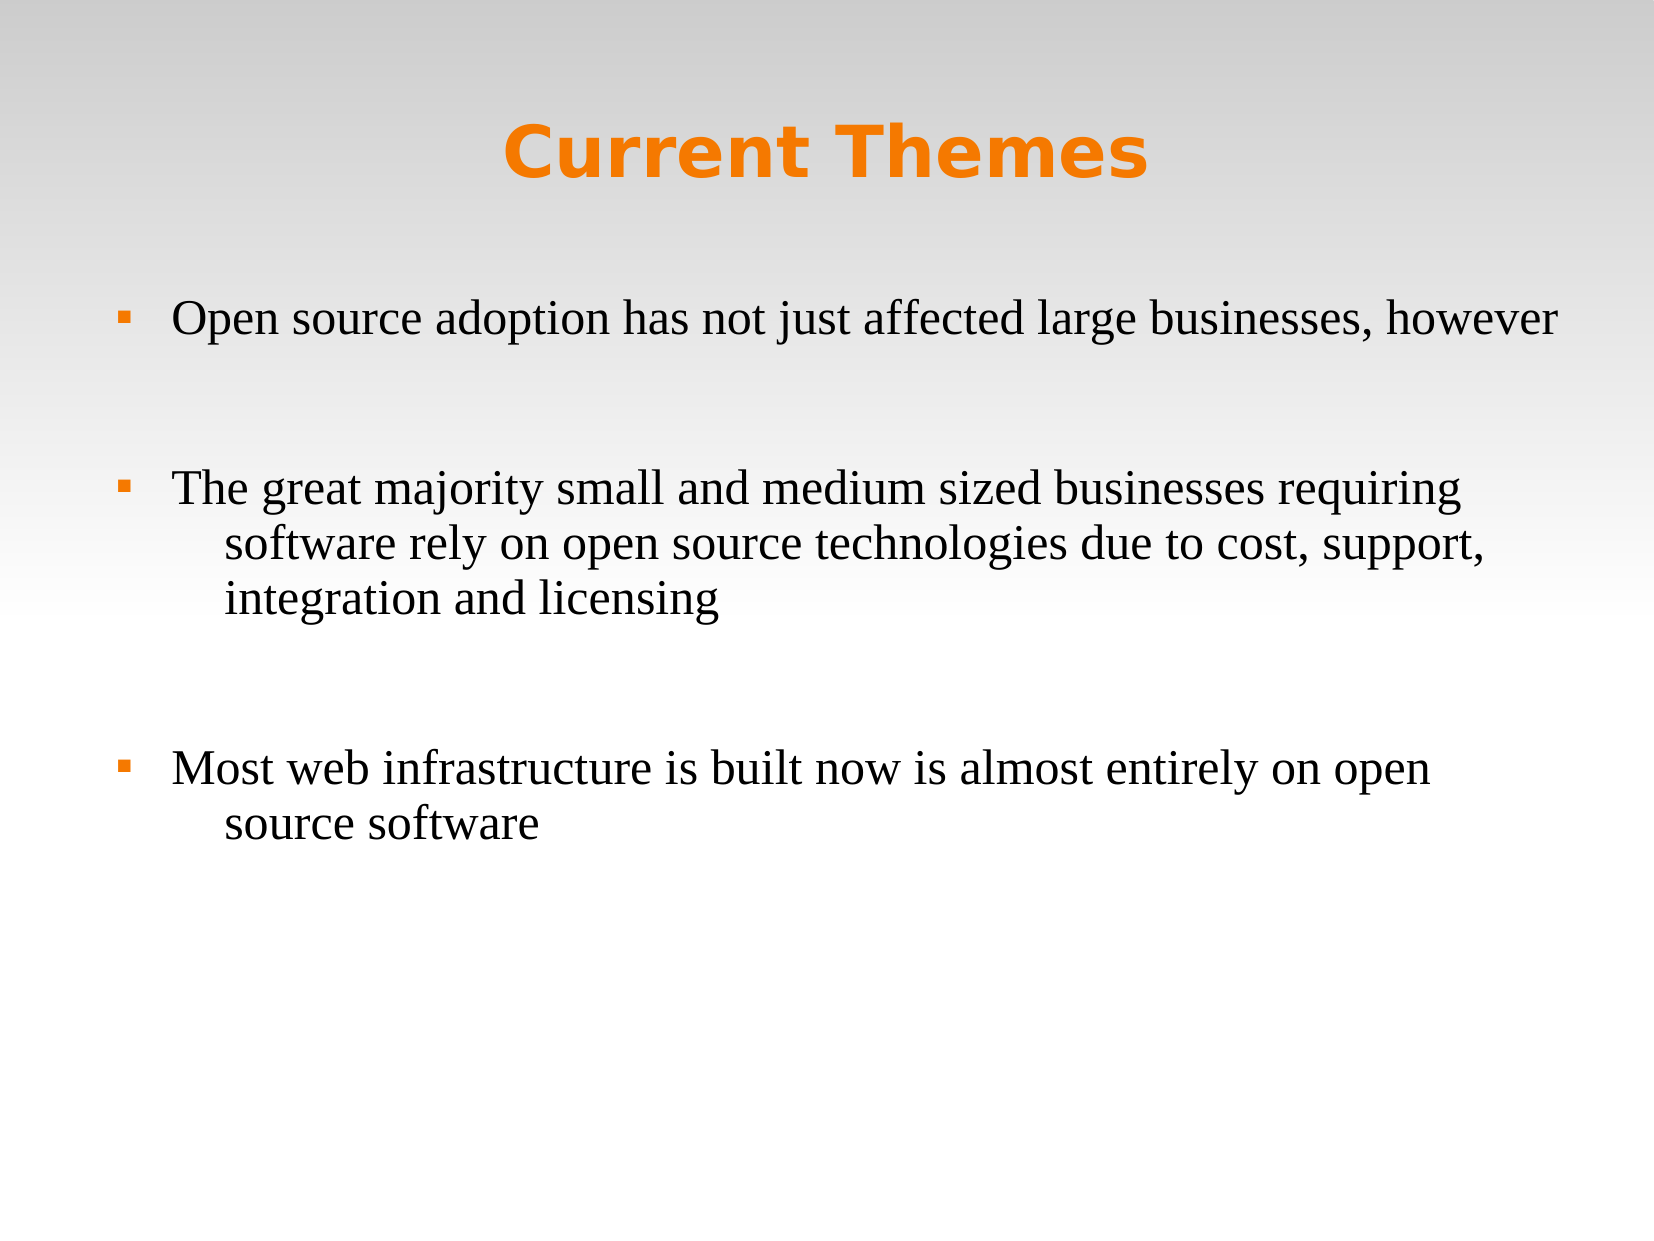

# Current Themes
Open source adoption has not just affected large businesses, however
The great majority small and medium sized businesses requiring software rely on open source technologies due to cost, support, integration and licensing
Most web infrastructure is built now is almost entirely on open source software